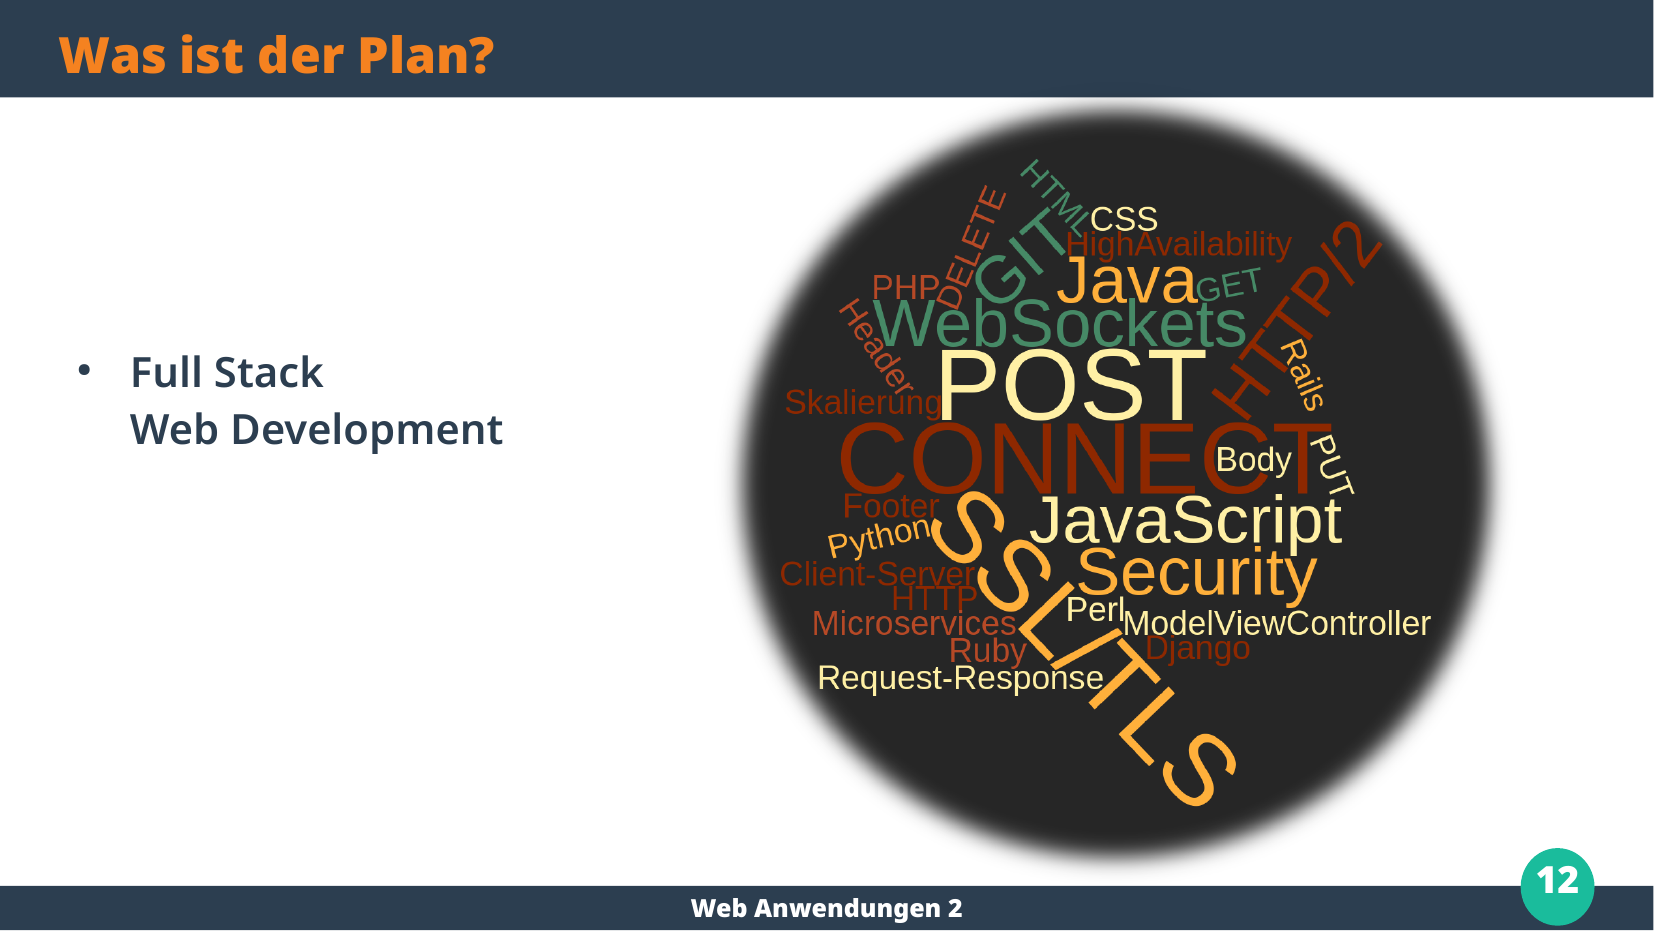

# Was ist der Plan?
Full Stack
Web Development
12